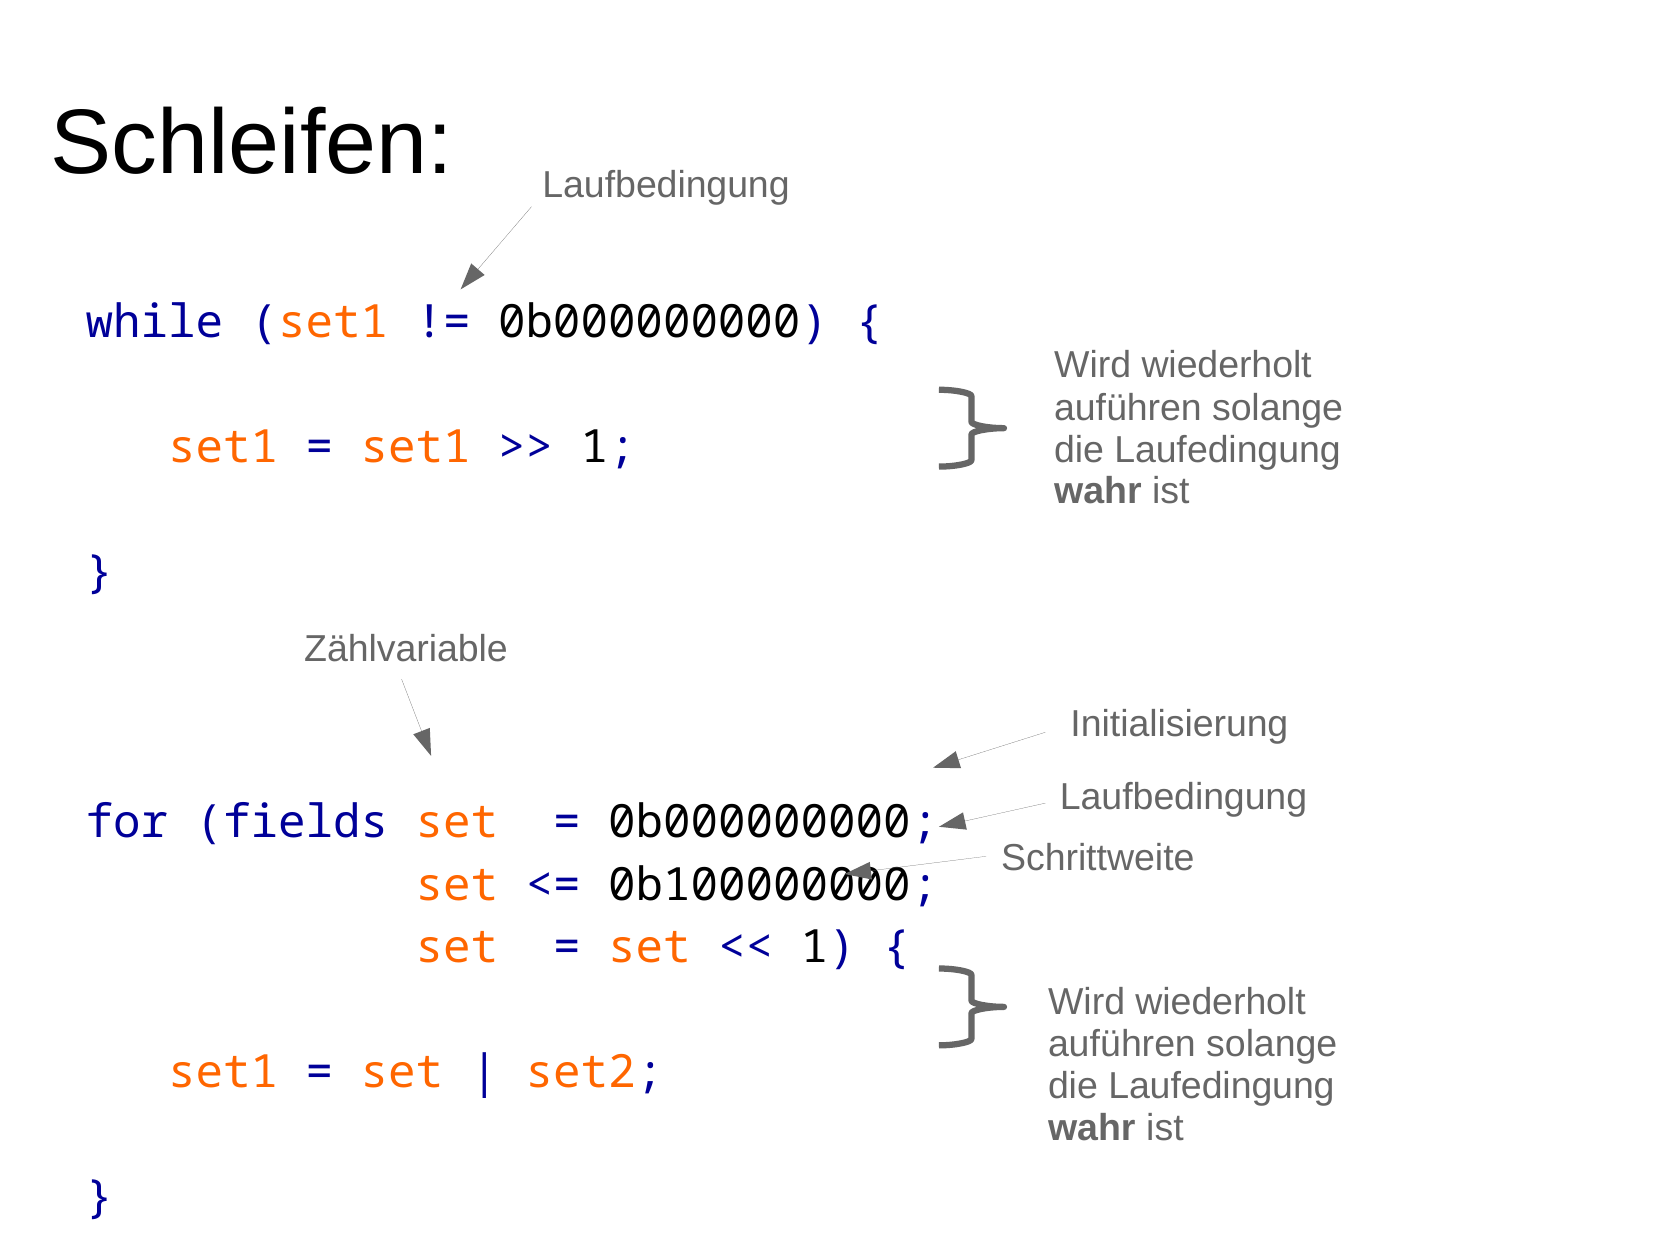

Schleifen:
Laufbedingung
while (set1 != 0b000000000) {
 set1 = set1 >> 1;
}
for (fields set = 0b000000000;
 set <= 0b100000000;
 set = set << 1) {
 set1 = set | set2;
}
Wird wiederholt auführen solange
die Laufedingung wahr ist
Zählvariable
Initialisierung
Laufbedingung
Schrittweite
Wird wiederholt auführen solange
die Laufedingung wahr ist